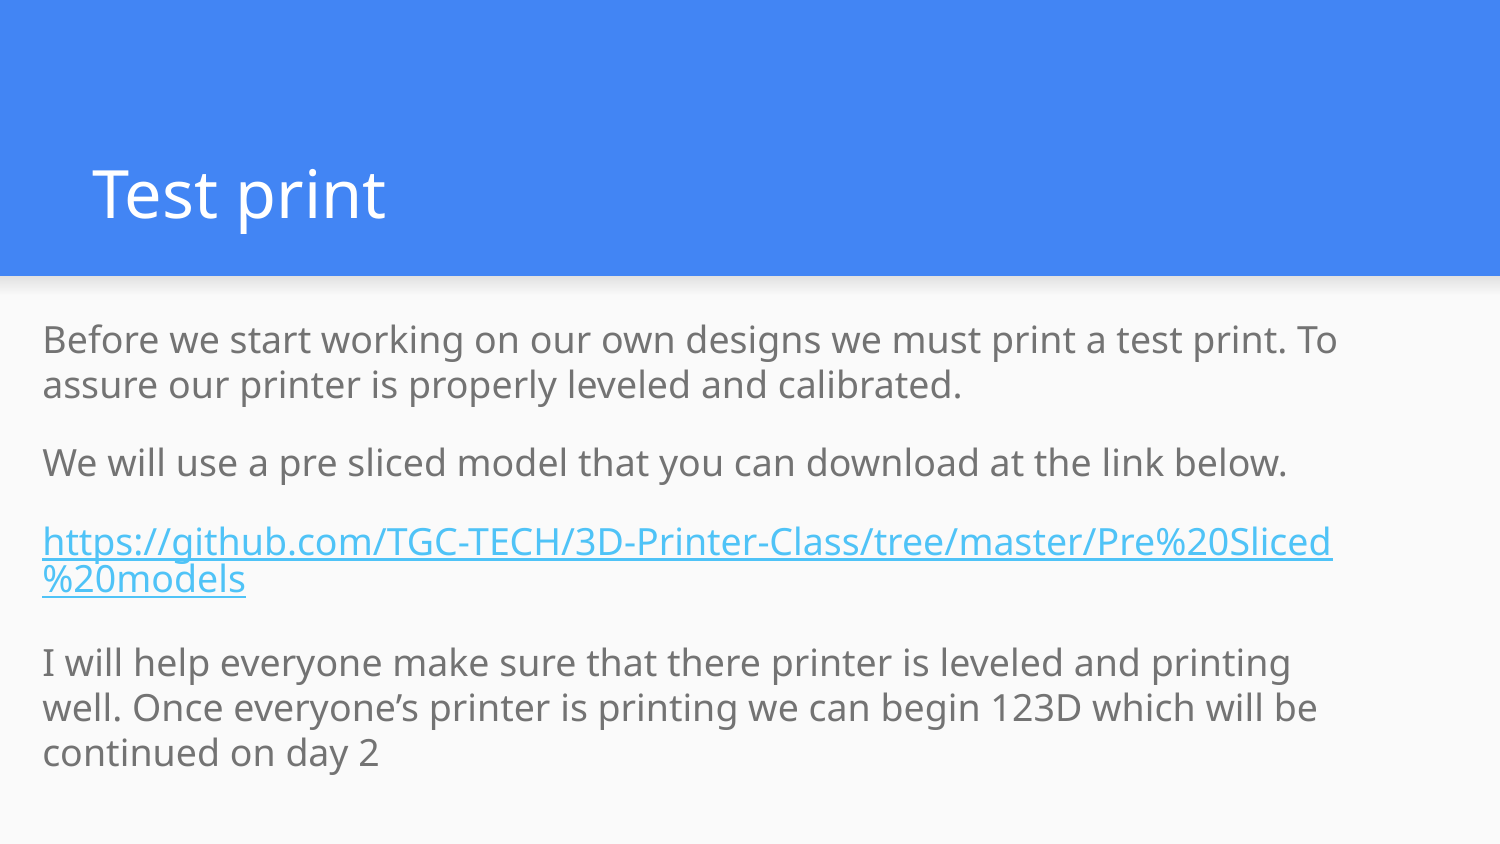

# Test print
Before we start working on our own designs we must print a test print. To assure our printer is properly leveled and calibrated.
We will use a pre sliced model that you can download at the link below.
https://github.com/TGC-TECH/3D-Printer-Class/tree/master/Pre%20Sliced%20models
I will help everyone make sure that there printer is leveled and printing well. Once everyone’s printer is printing we can begin 123D which will be continued on day 2